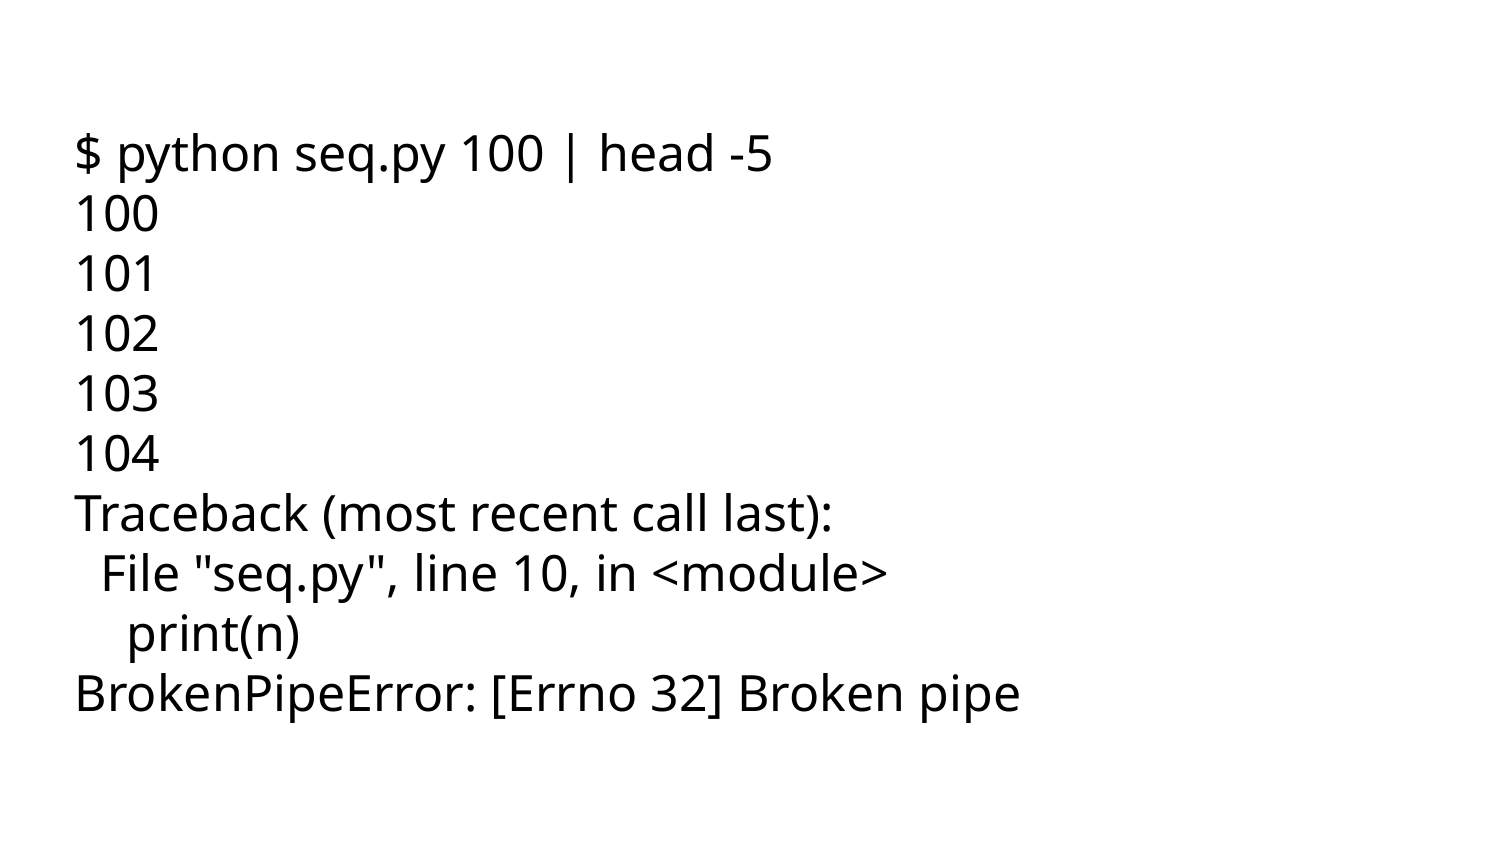

# $ python seq.py 100 | head -5 100 101 102 103 104 Traceback (most recent call last): File "seq.py", line 10, in <module> print(n) BrokenPipeError: [Errno 32] Broken pipe